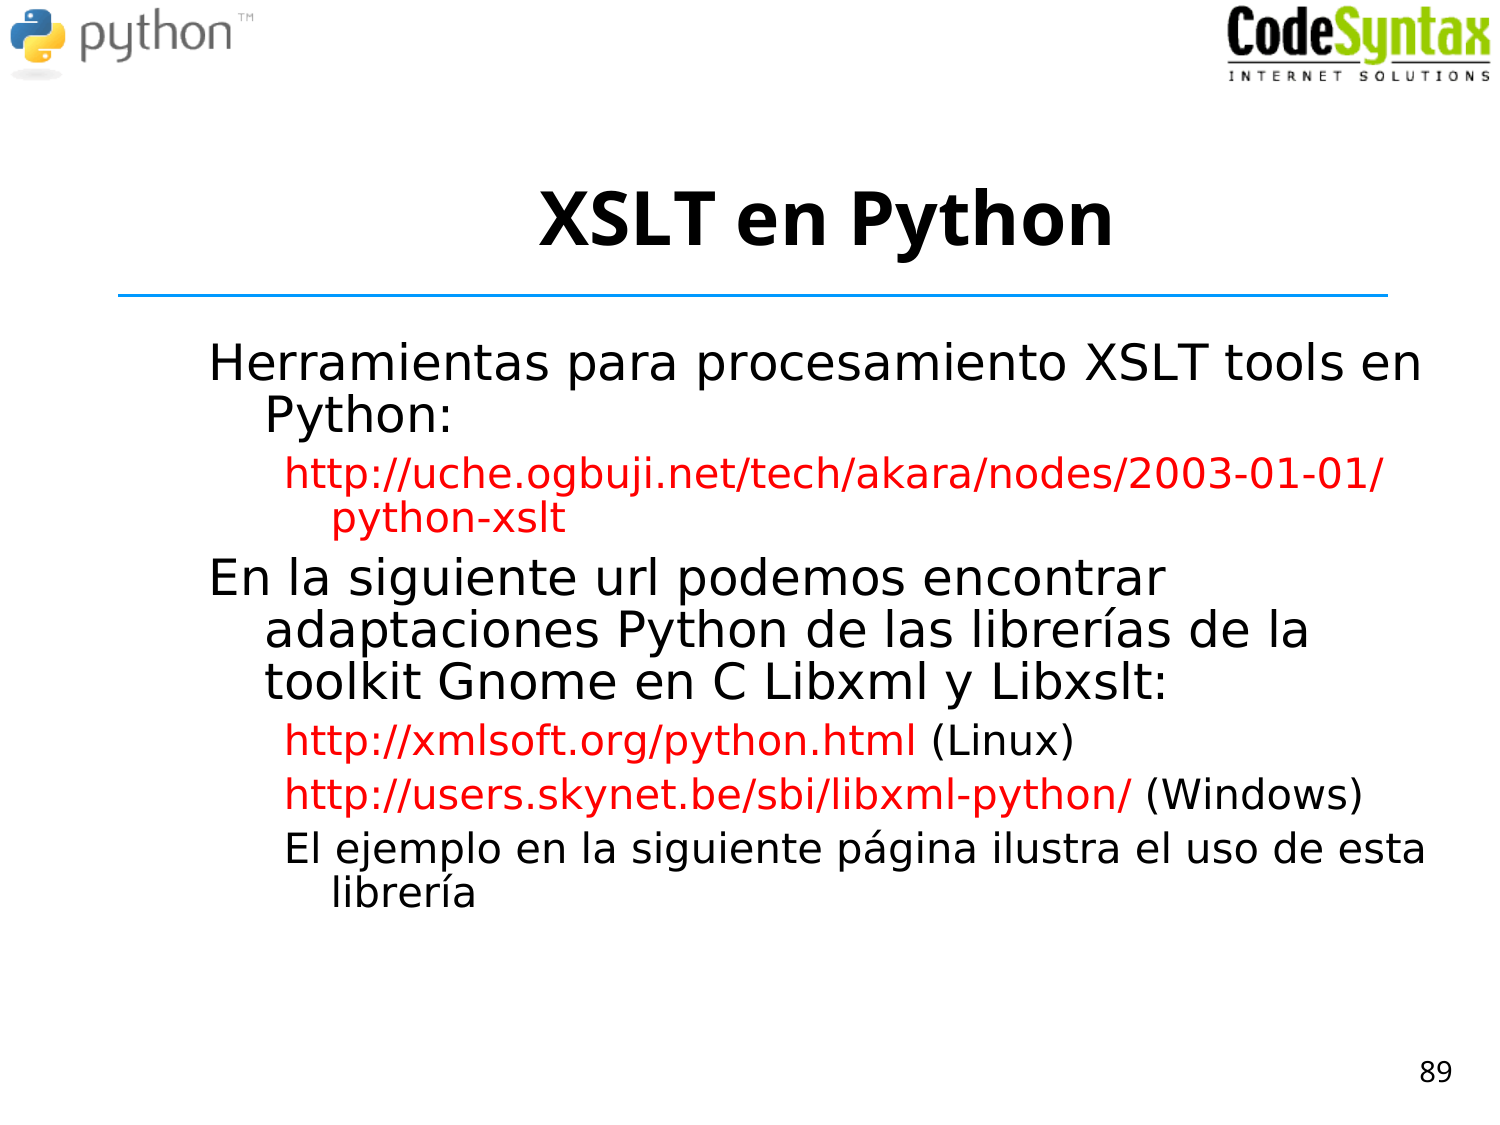

# XSLT en Python
Herramientas para procesamiento XSLT tools en Python:
http://uche.ogbuji.net/tech/akara/nodes/2003-01-01/python-xslt
En la siguiente url podemos encontrar adaptaciones Python de las librerías de la toolkit Gnome en C Libxml y Libxslt:
http://xmlsoft.org/python.html (Linux)
http://users.skynet.be/sbi/libxml-python/ (Windows)
El ejemplo en la siguiente página ilustra el uso de esta librería
89